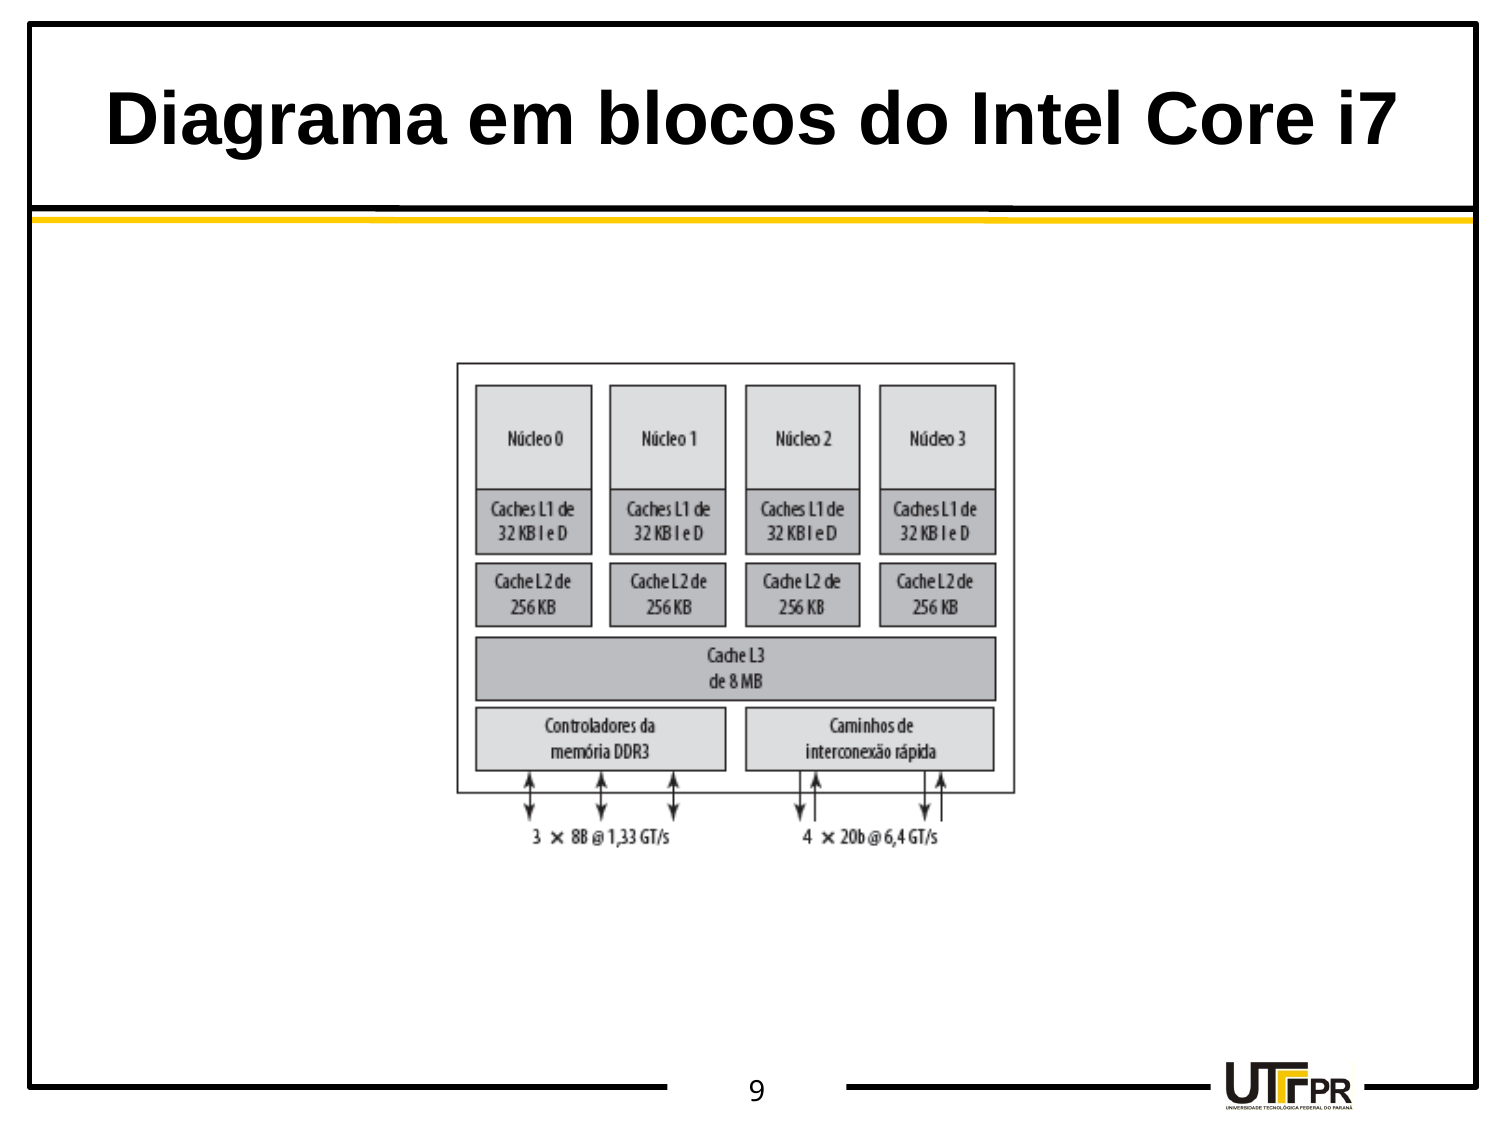

# Diagrama em blocos do Intel Core i7